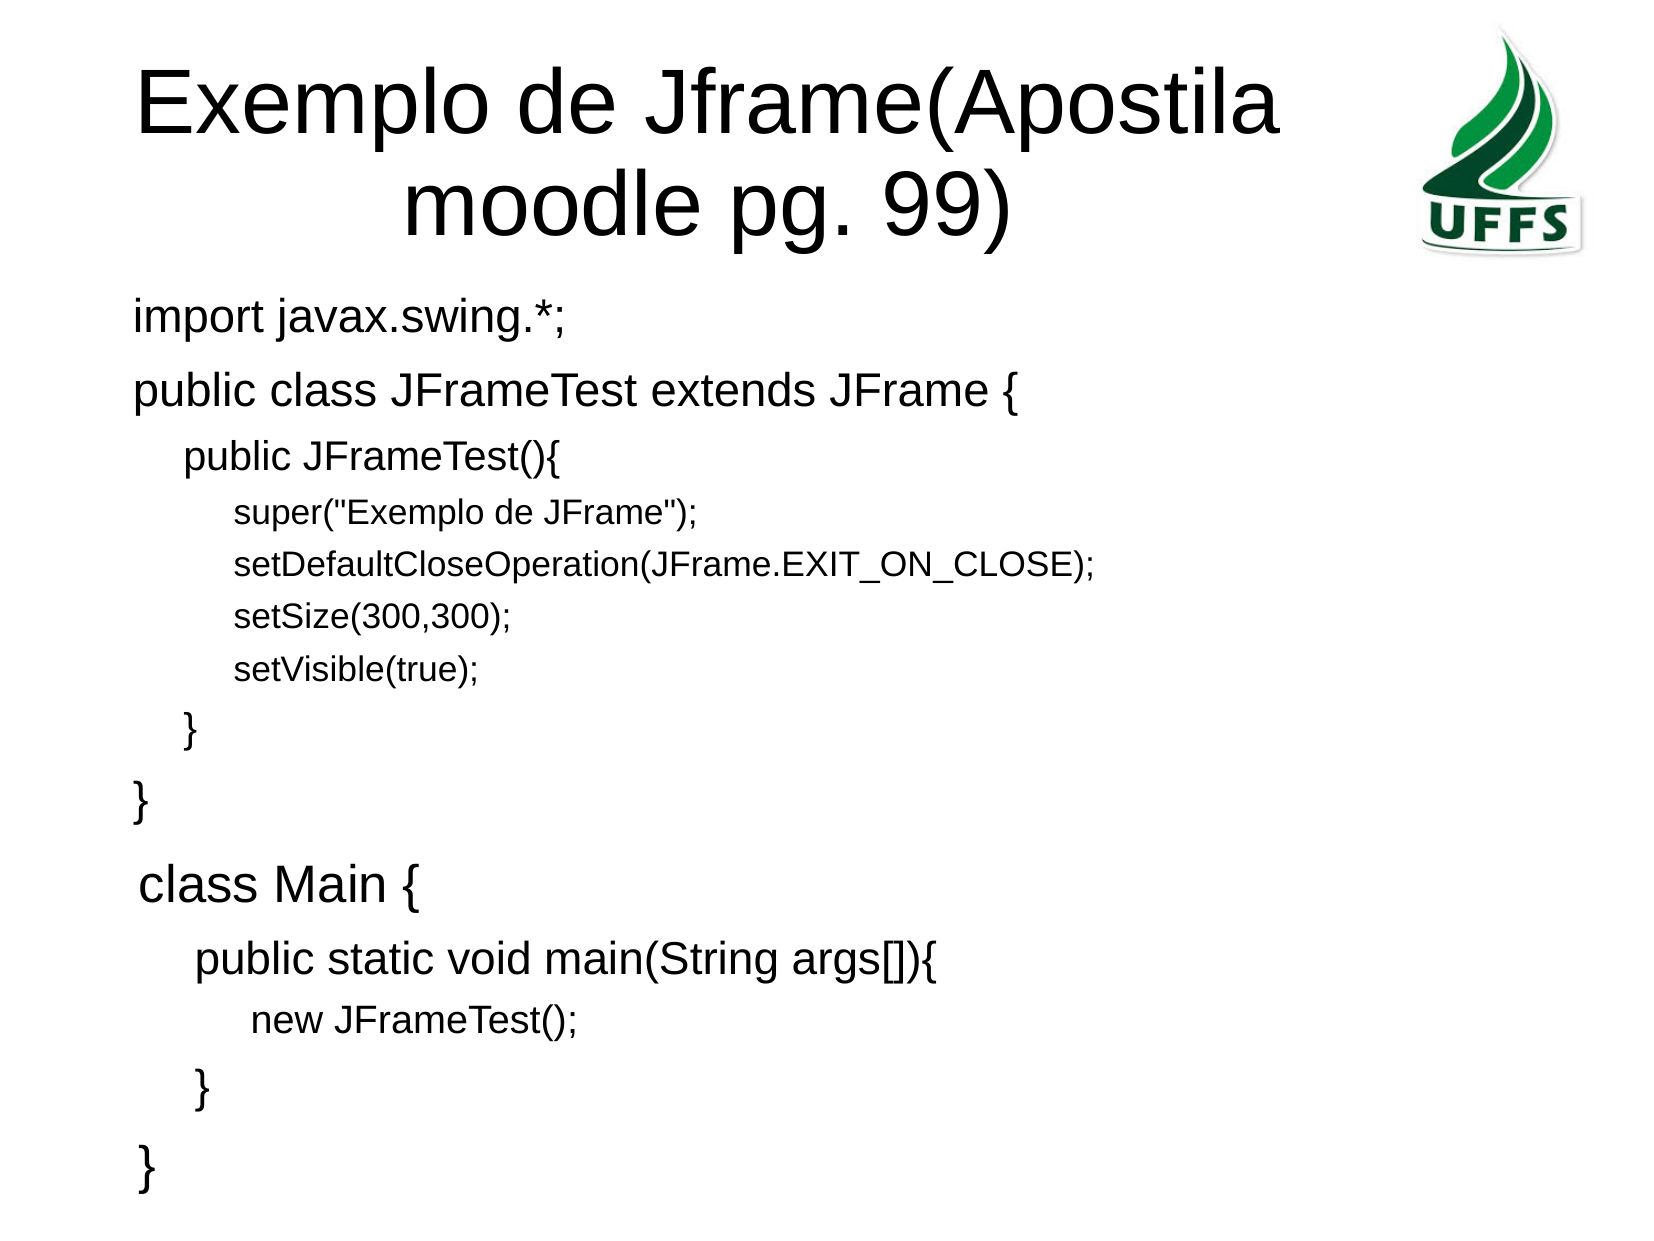

# Exemplo de Jframe(Apostila moodle pg. 99)
import javax.swing.*;
public class JFrameTest extends JFrame {
public JFrameTest(){
super("Exemplo de JFrame");
setDefaultCloseOperation(JFrame.EXIT_ON_CLOSE);
setSize(300,300);
setVisible(true);
}
}
class Main {
public static void main(String args[]){
new JFrameTest();
}
}